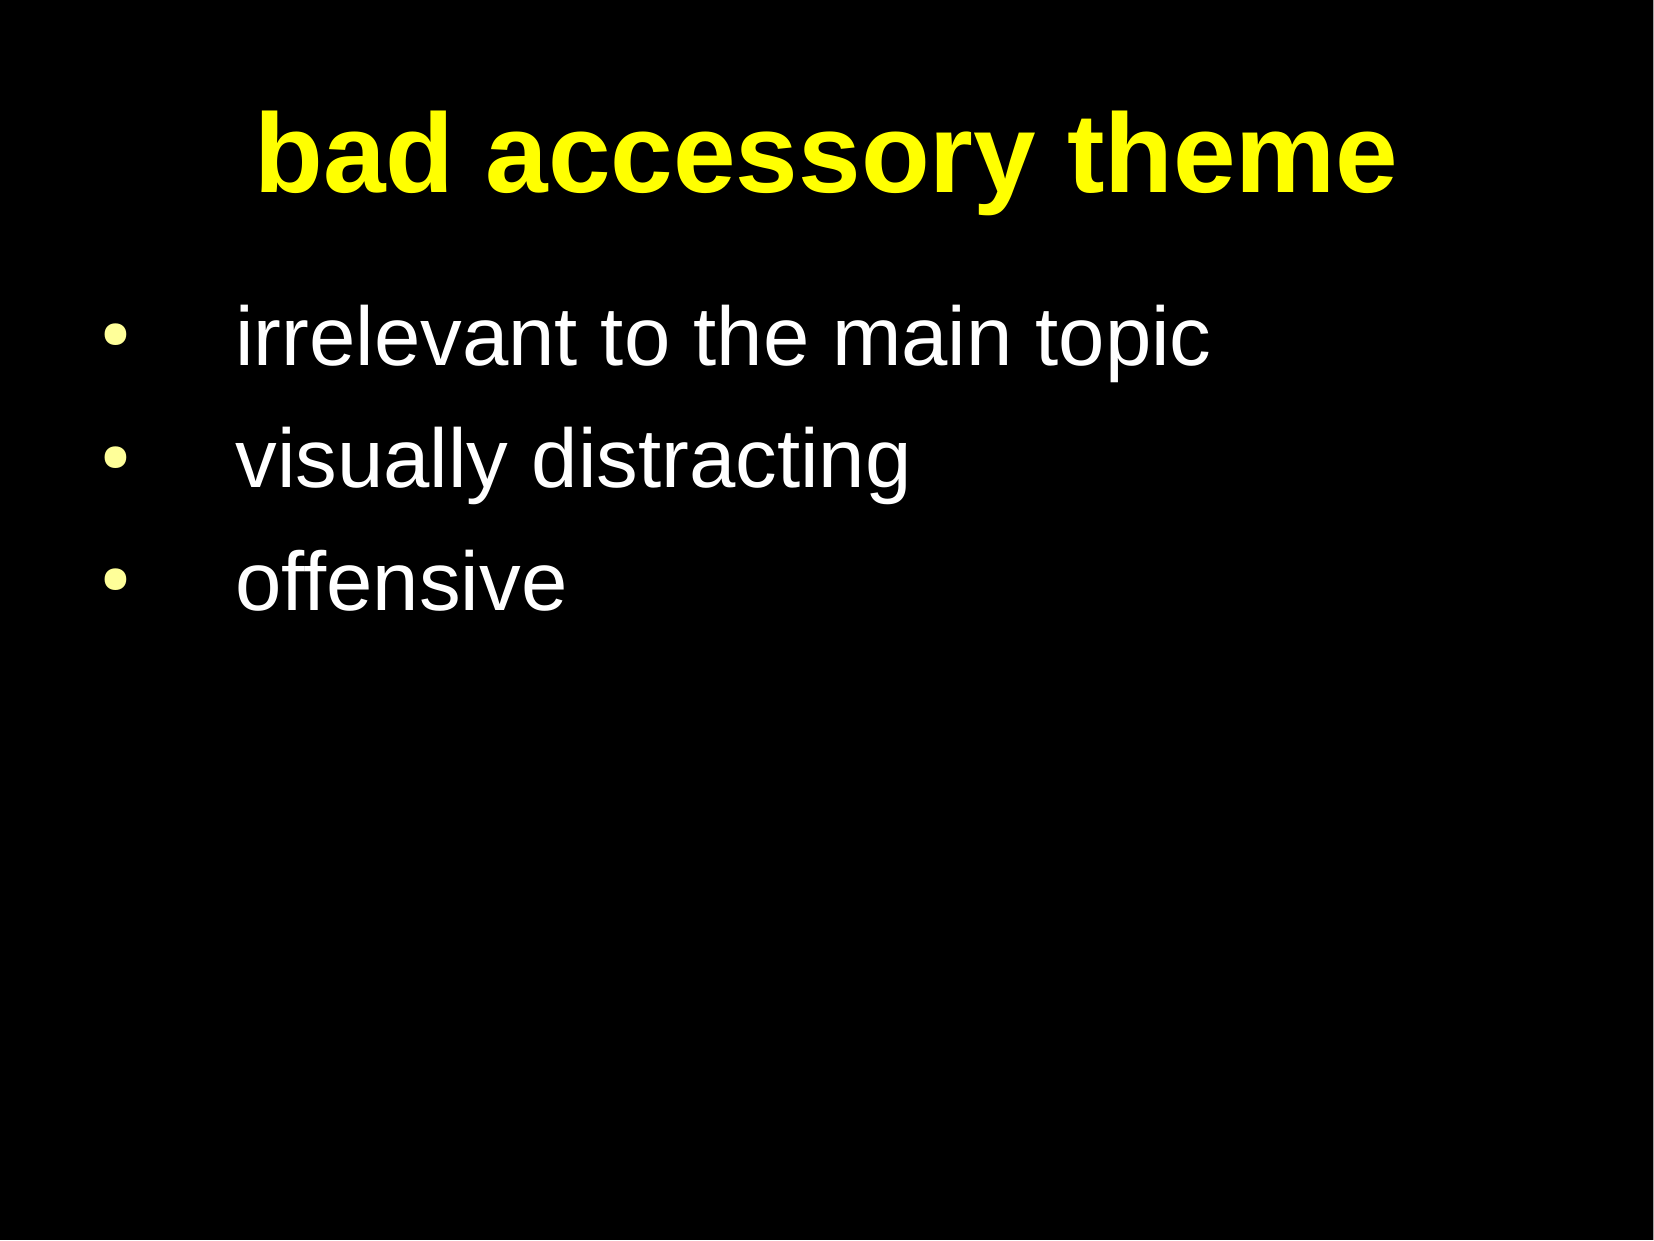

# bad accessory theme
irrelevant to the main topic
visually distracting
offensive